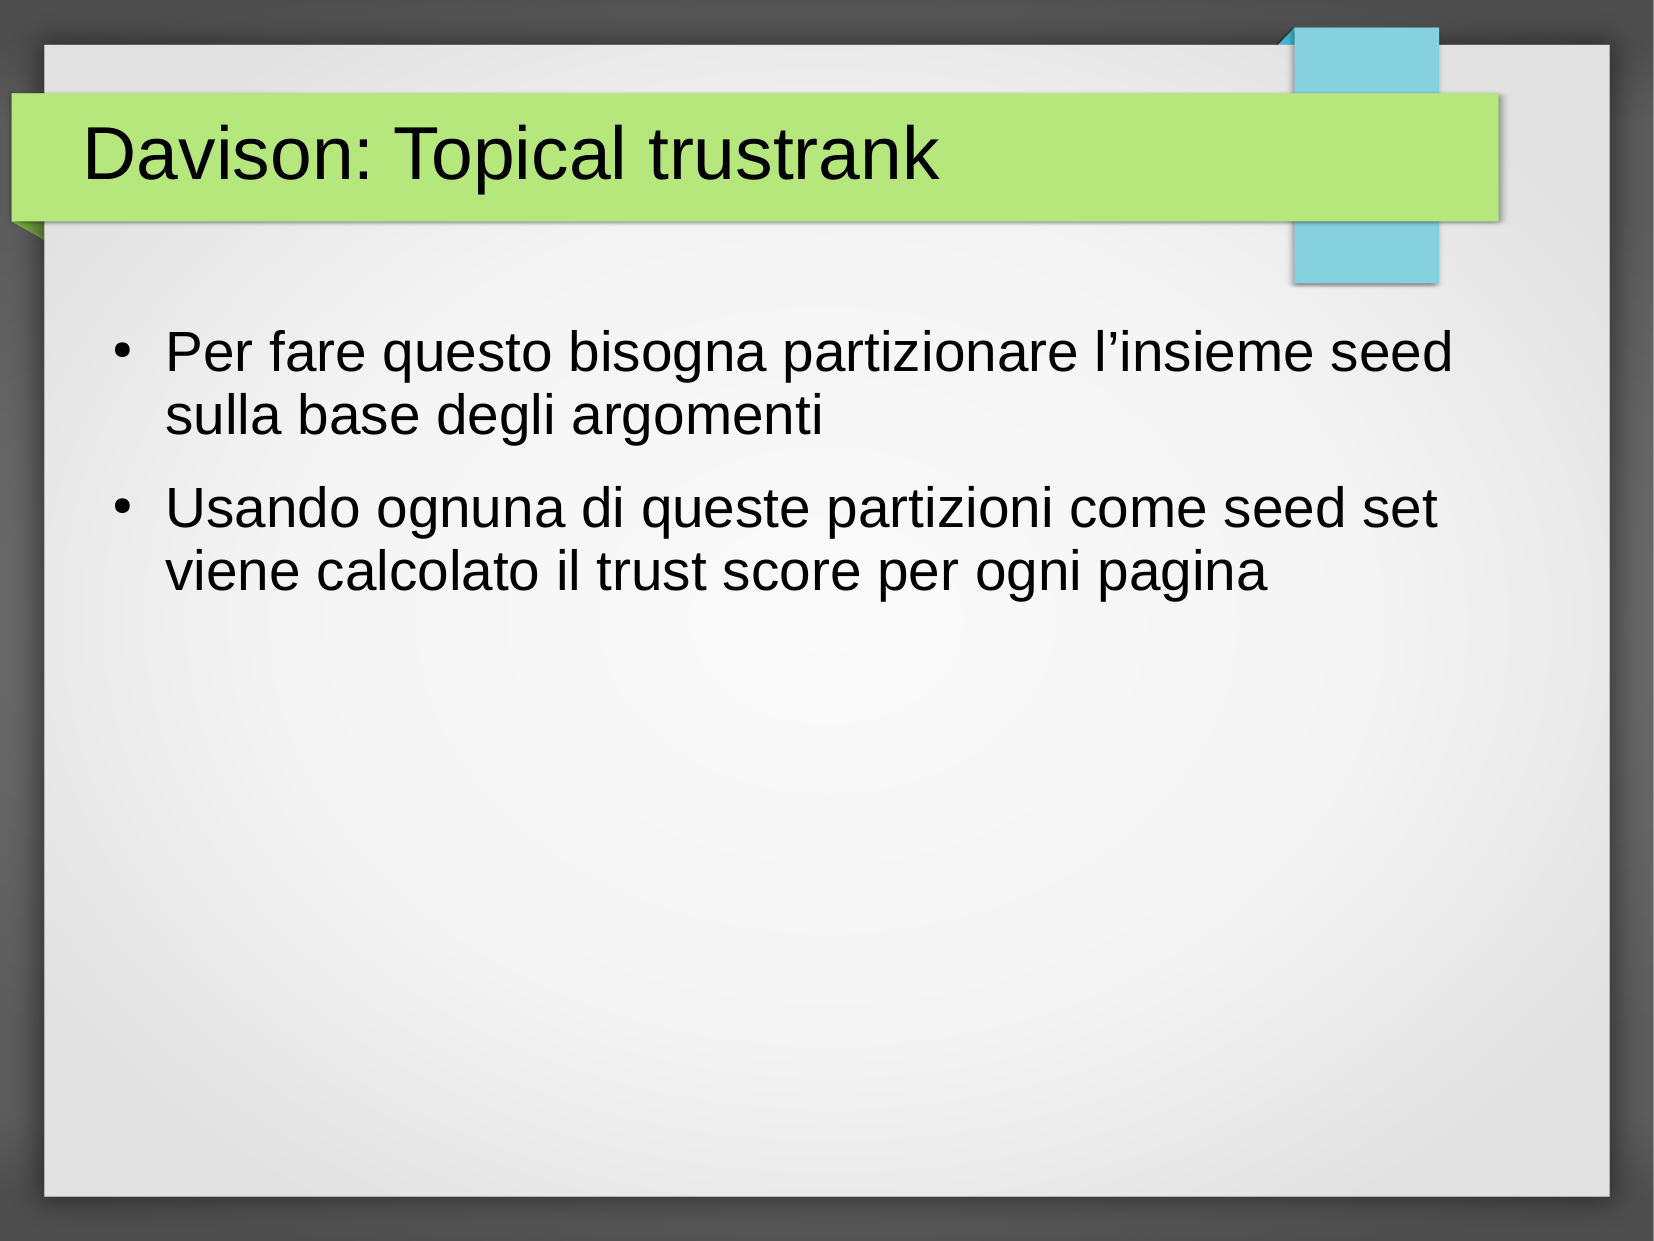

# Davison: Topical trustrank
Per fare questo bisogna partizionare l’insieme seed sulla base degli argomenti
Usando ognuna di queste partizioni come seed set viene calcolato il trust score per ogni pagina